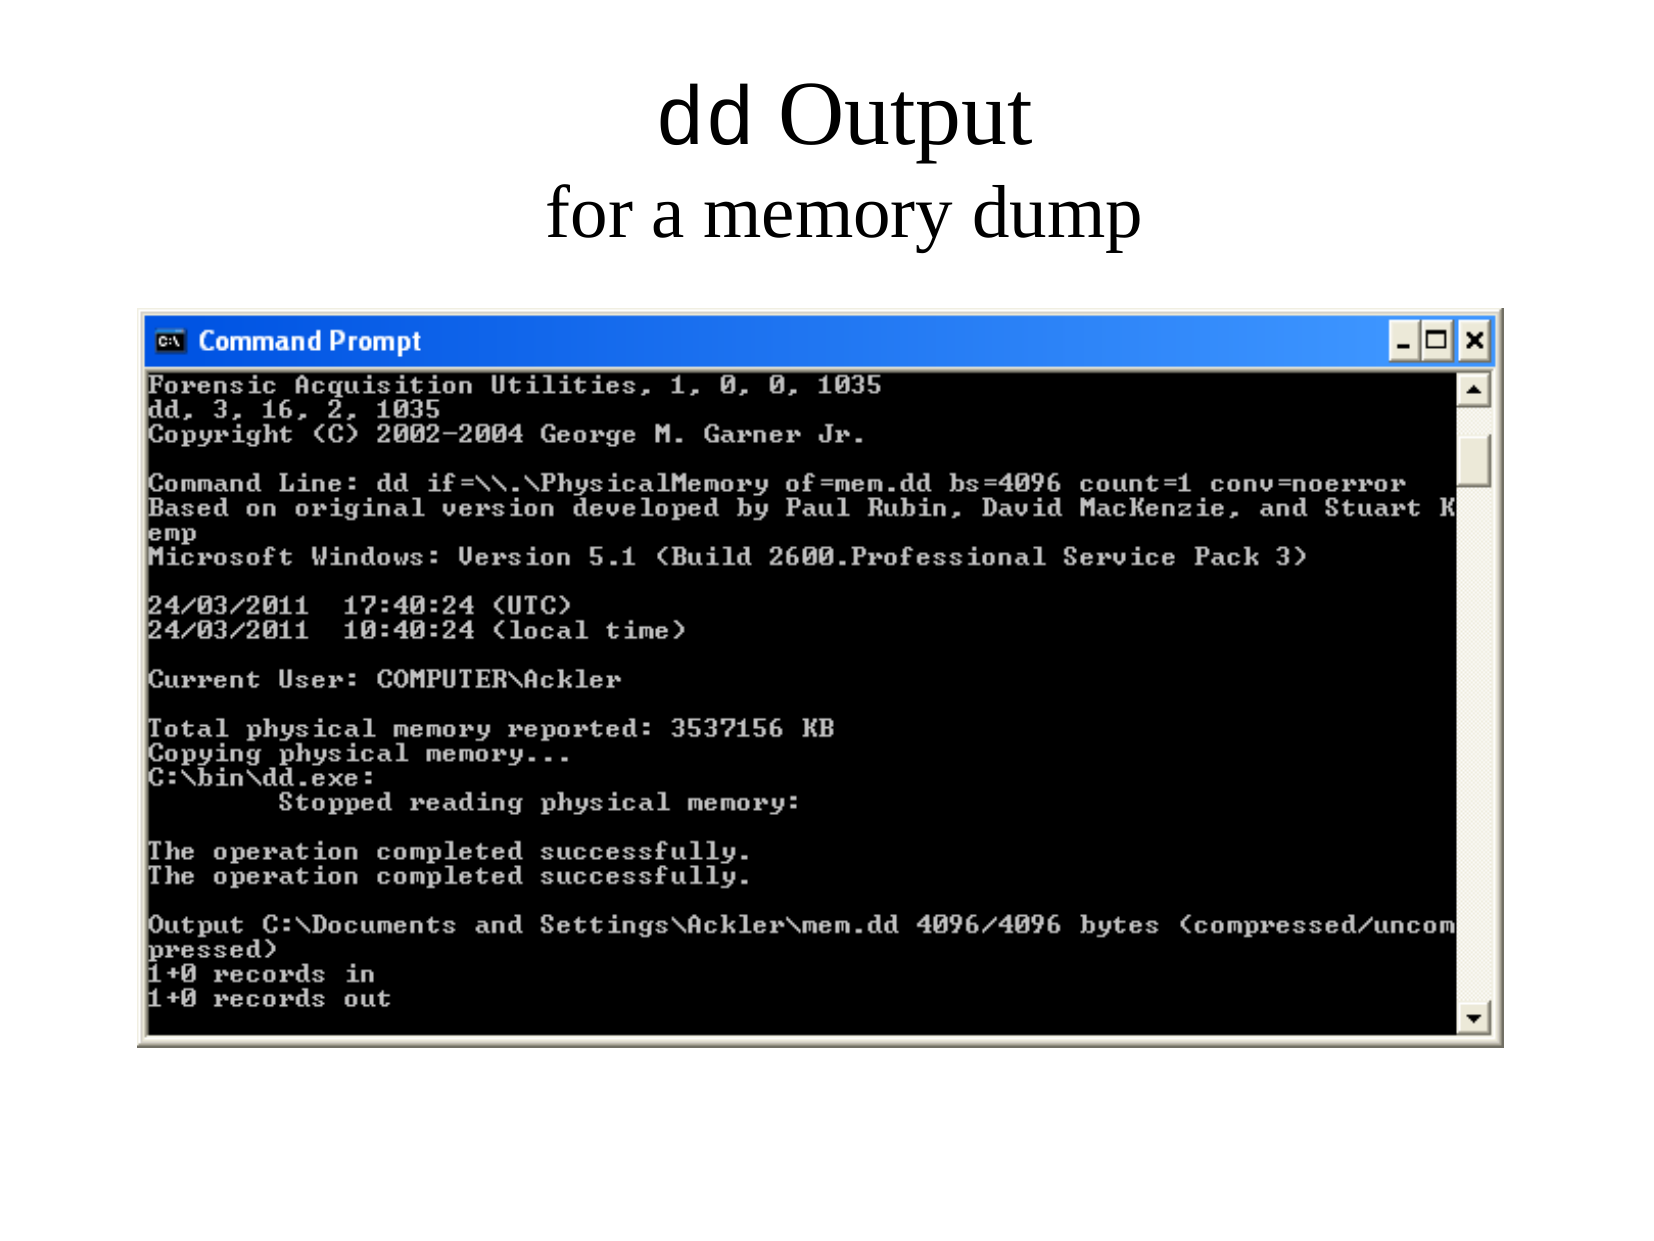

# dd Output for a memory dump